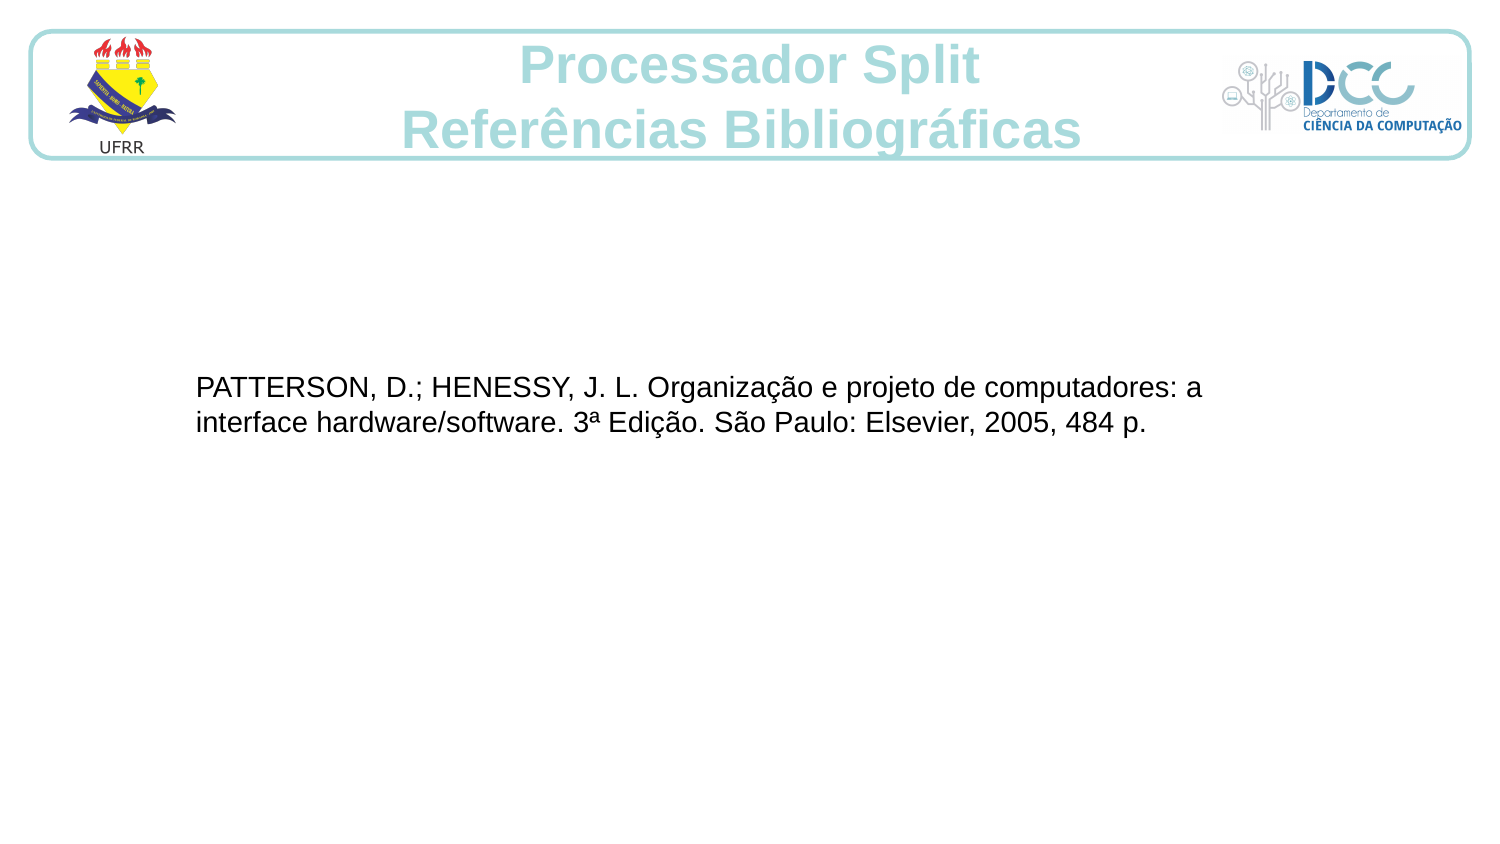

Processador Split
Referências Bibliográficas
PATTERSON, D.; HENESSY, J. L. Organização e projeto de computadores: a interface hardware/software. 3ª Edição. São Paulo: Elsevier, 2005, 484 p.